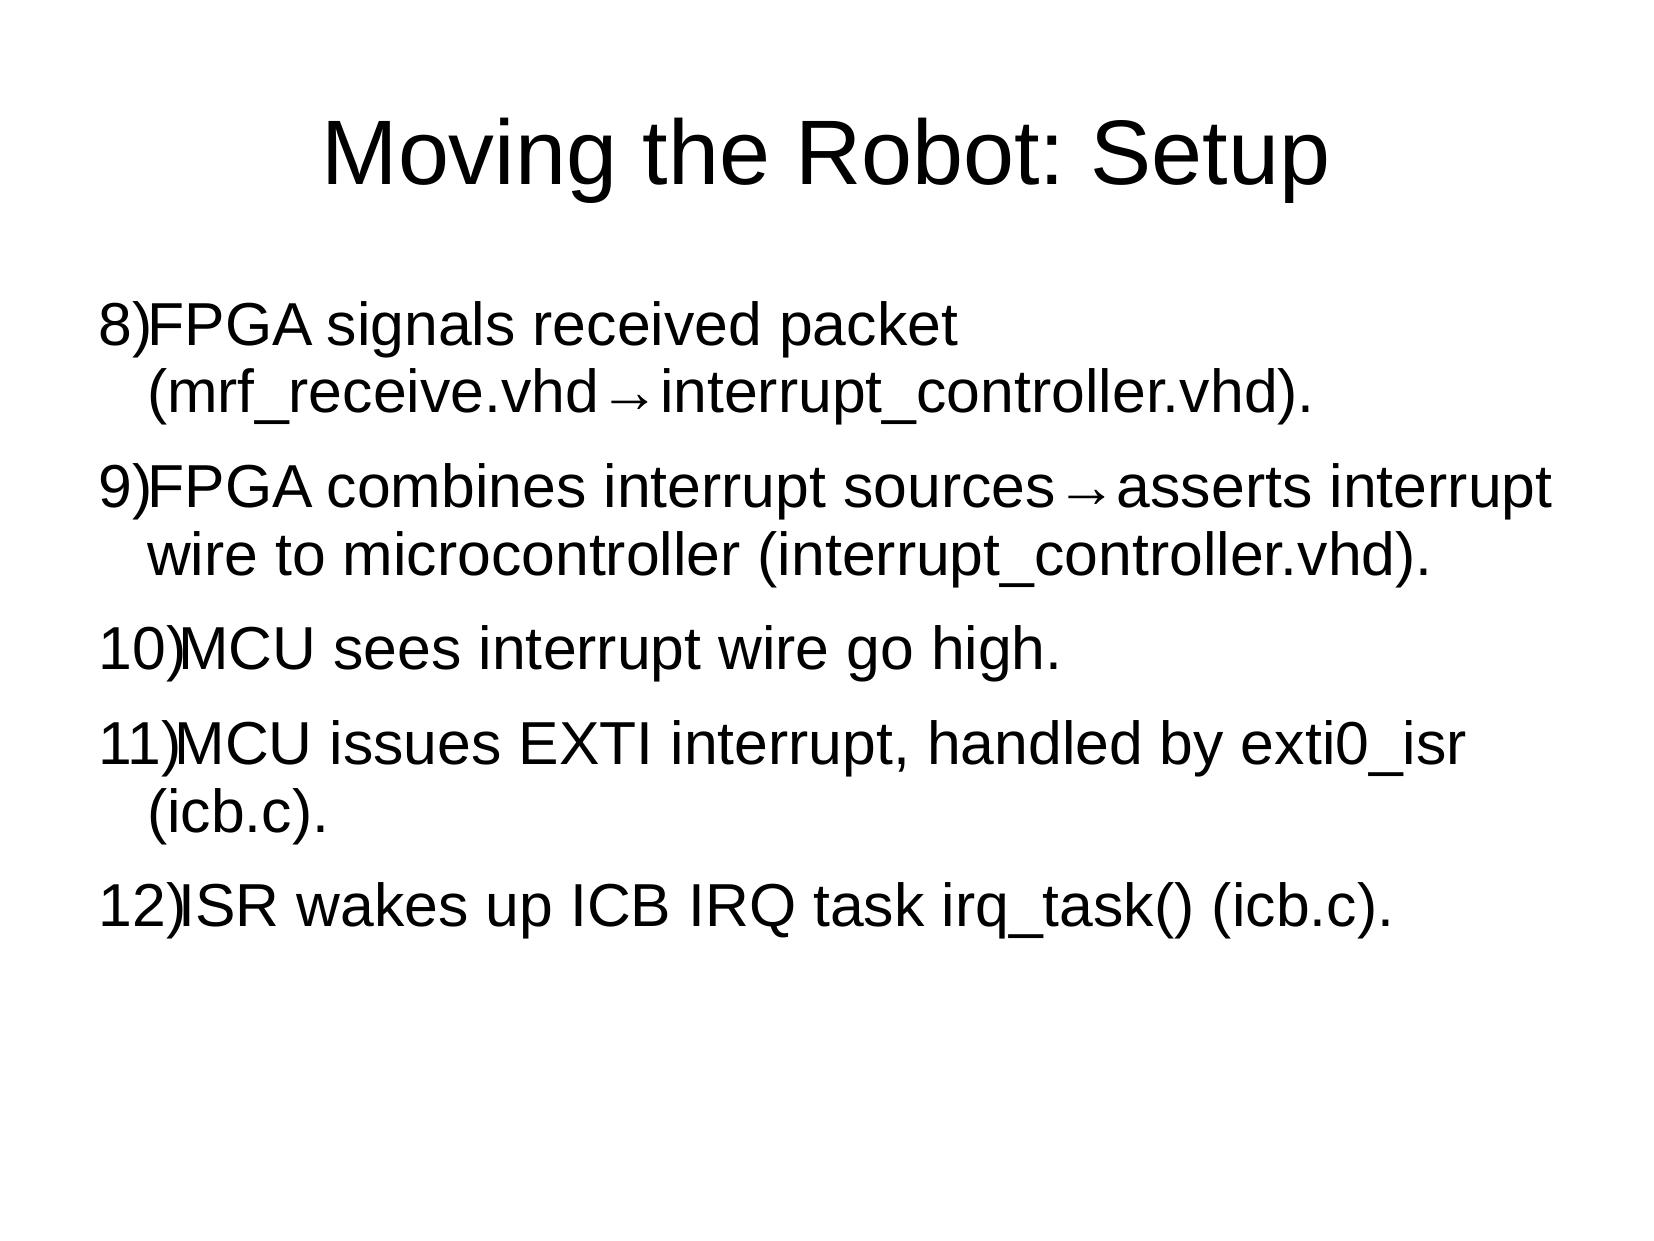

# Moving the Robot: Setup
FPGA signals received packet (mrf_receive.vhd→interrupt_controller.vhd).
FPGA combines interrupt sources→asserts interrupt wire to microcontroller (interrupt_controller.vhd).
MCU sees interrupt wire go high.
MCU issues EXTI interrupt, handled by exti0_isr (icb.c).
ISR wakes up ICB IRQ task irq_task() (icb.c).